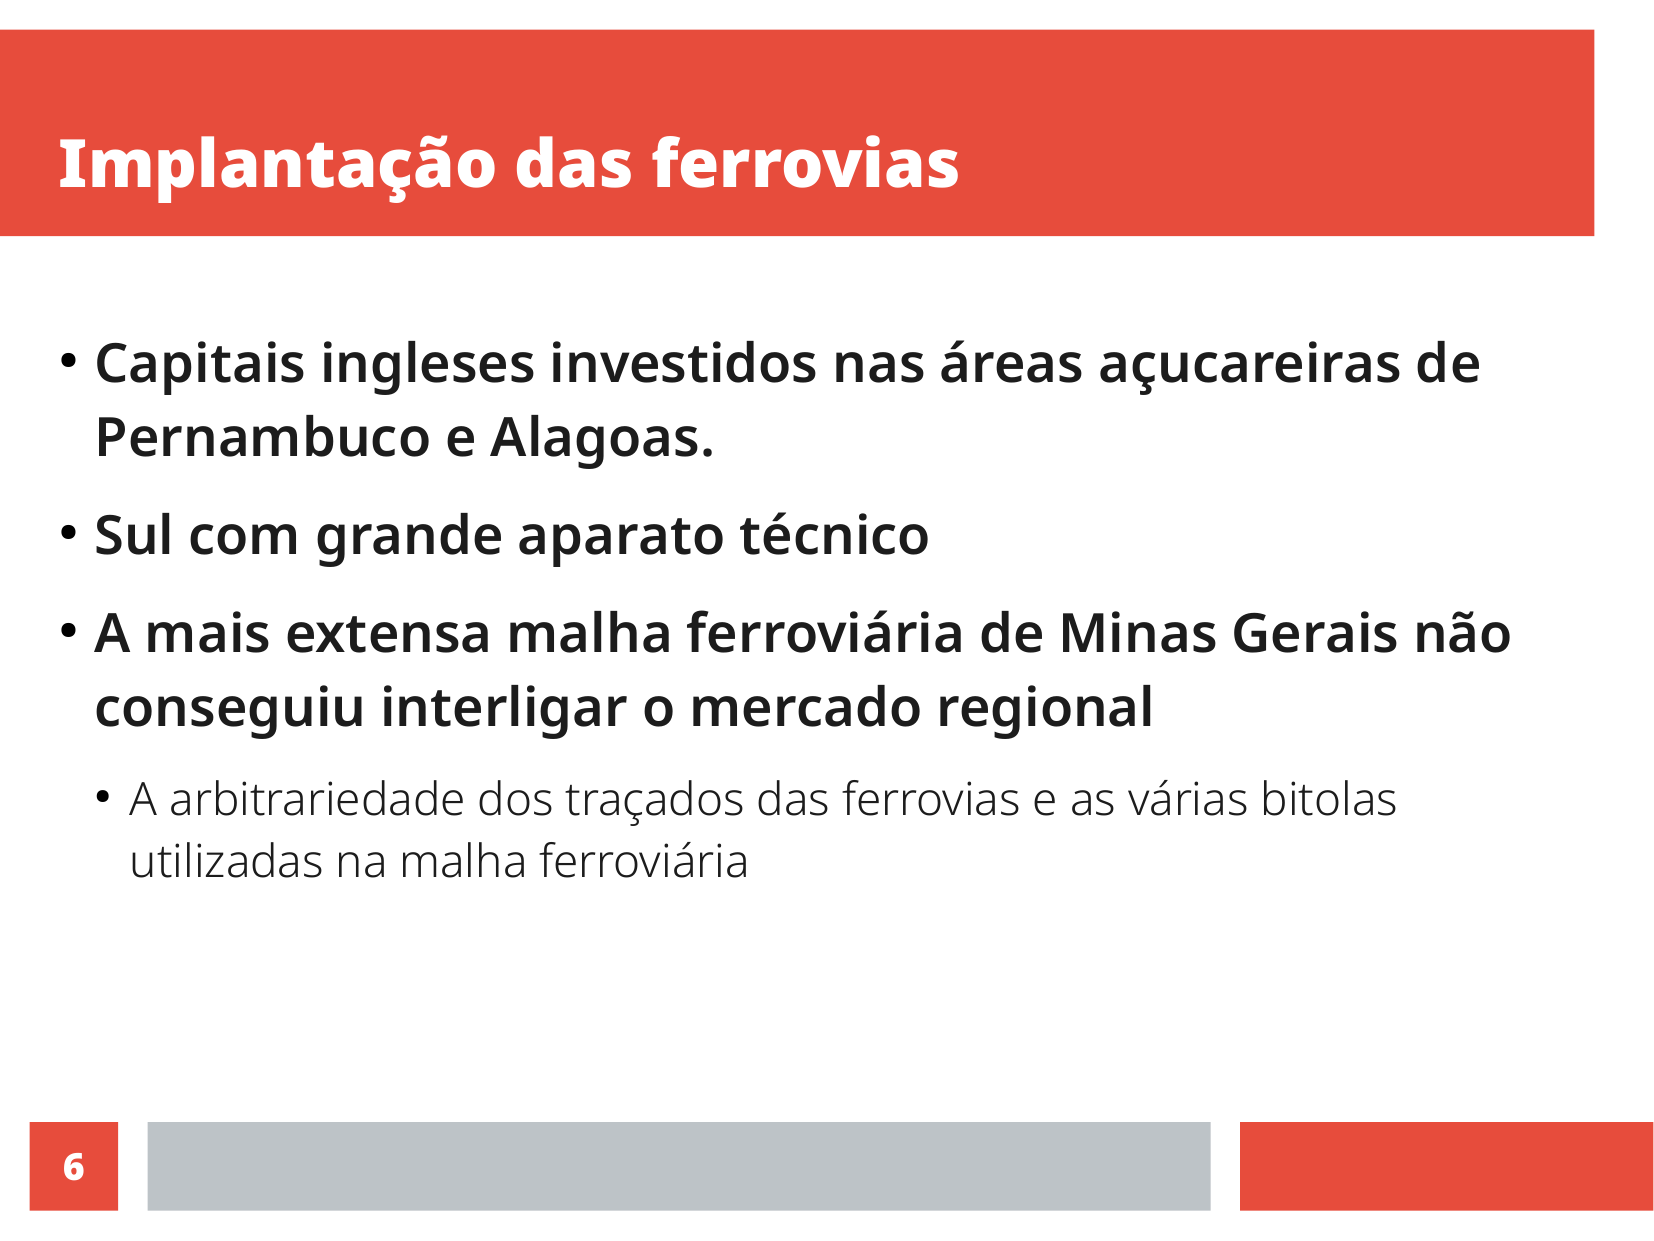

# Implantação das ferrovias
Capitais ingleses investidos nas áreas açucareiras de Pernambuco e Alagoas.
Sul com grande aparato técnico
A mais extensa malha ferroviária de Minas Gerais não conseguiu interligar o mercado regional
A arbitrariedade dos traçados das ferrovias e as várias bitolas utilizadas na malha ferroviária
6